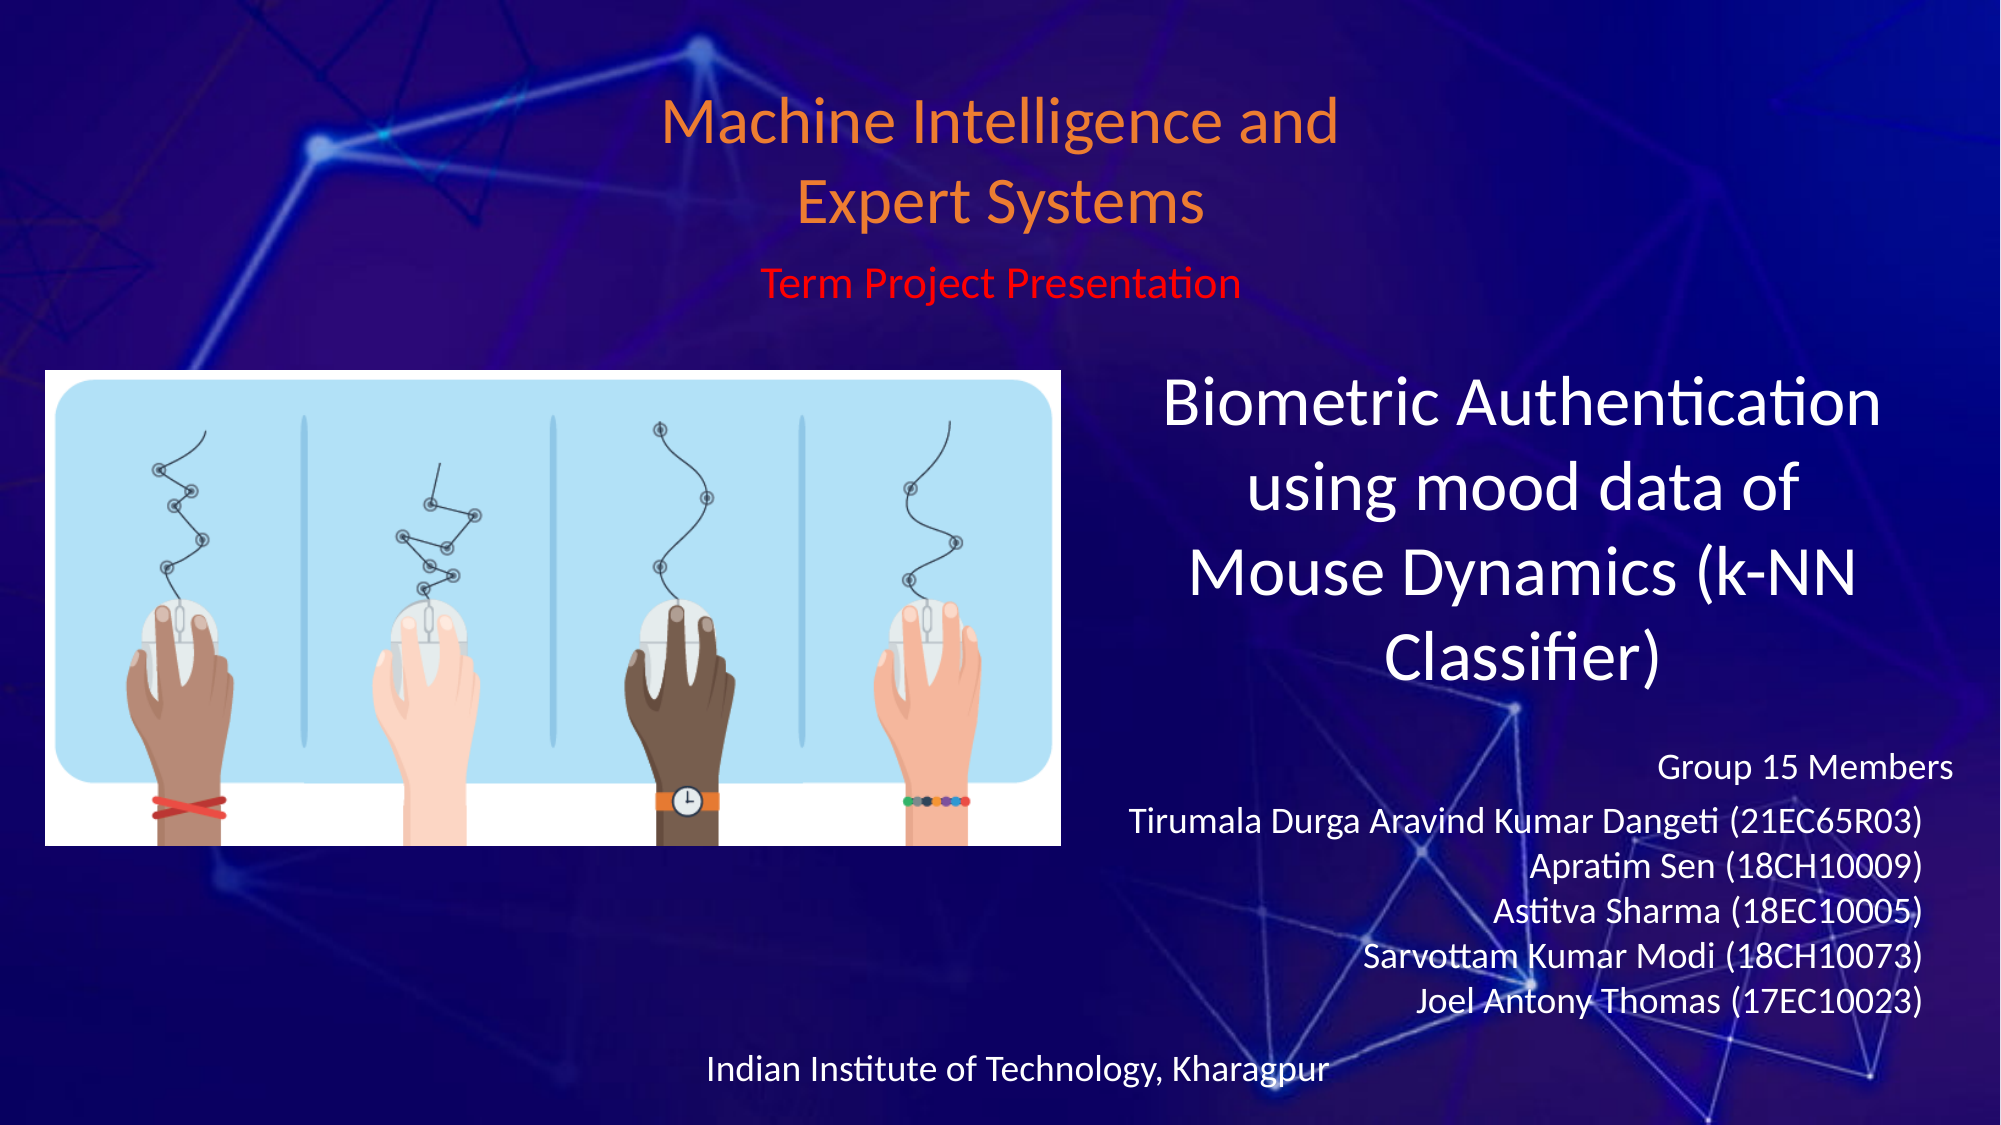

Machine Intelligence and Expert Systems
Term Project Presentation
Biometric Authentication using mood data of Mouse Dynamics (k-NN Classifier)
Group 15 Members
Tirumala Durga Aravind Kumar Dangeti (21EC65R03)
Apratim Sen (18CH10009)
Astitva Sharma (18EC10005)
Sarvottam Kumar Modi (18CH10073)
Joel Antony Thomas (17EC10023)
Indian Institute of Technology, Kharagpur